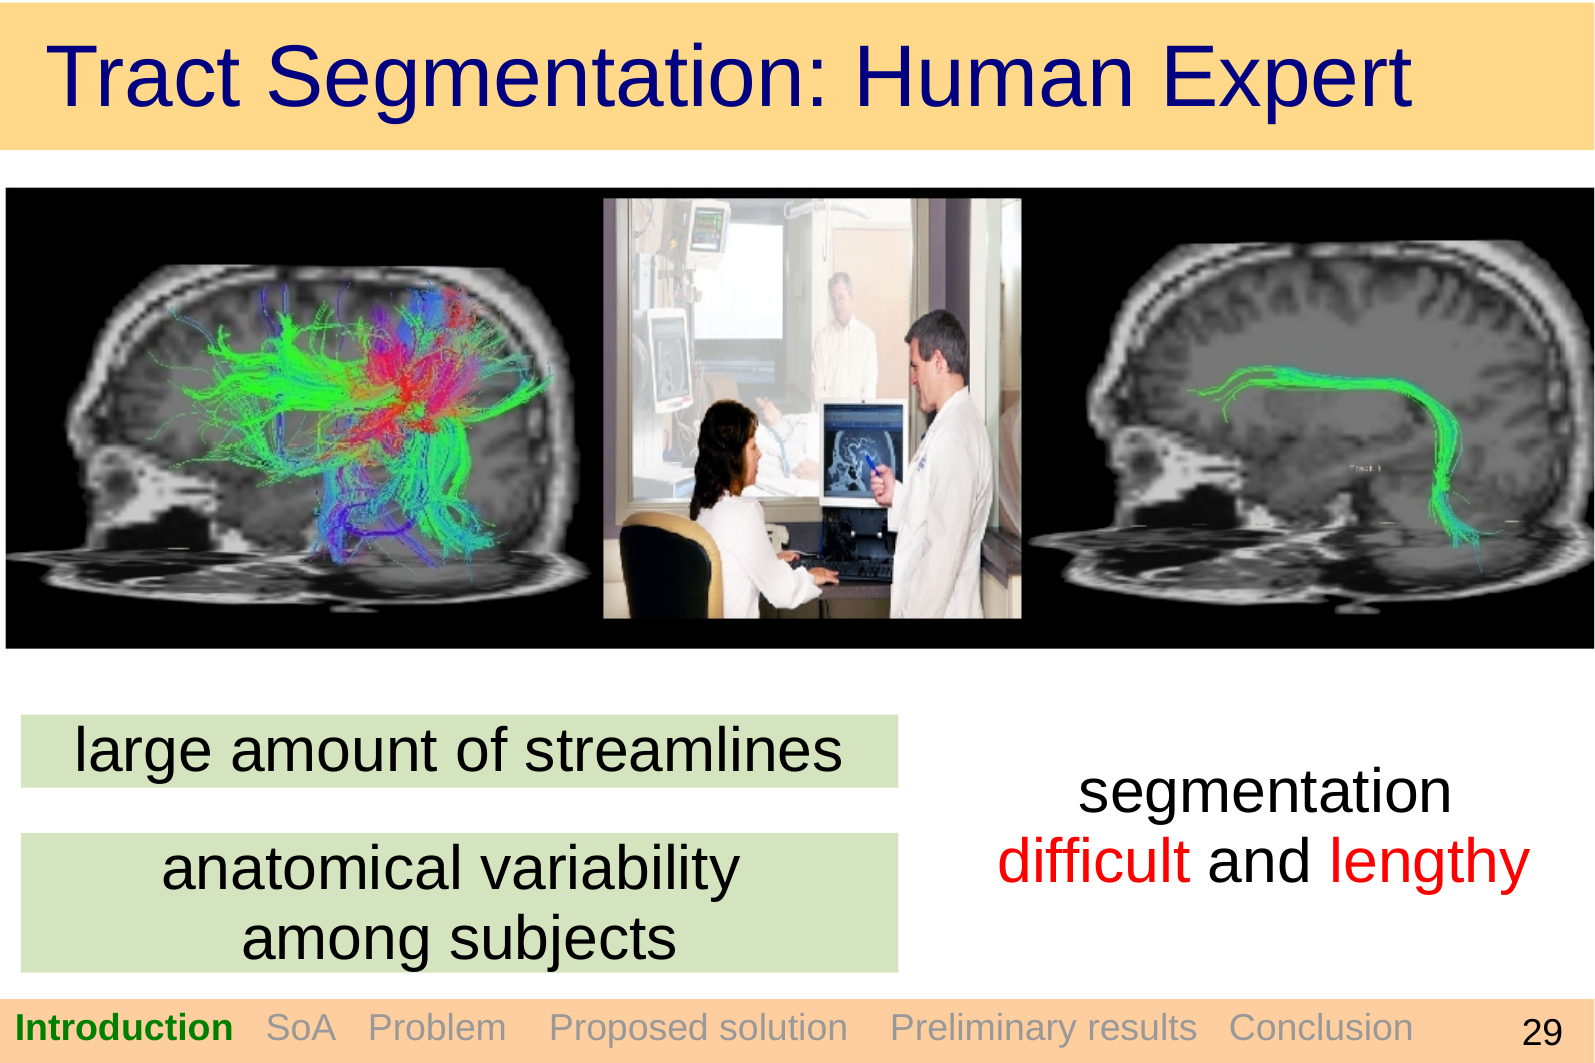

# Tract Segmentation: Human Expert
large amount of streamlines
segmentation
difficult and lengthy
anatomical variability
among subjects
Introduction SoA Problem Proposed solution Preliminary results Conclusion